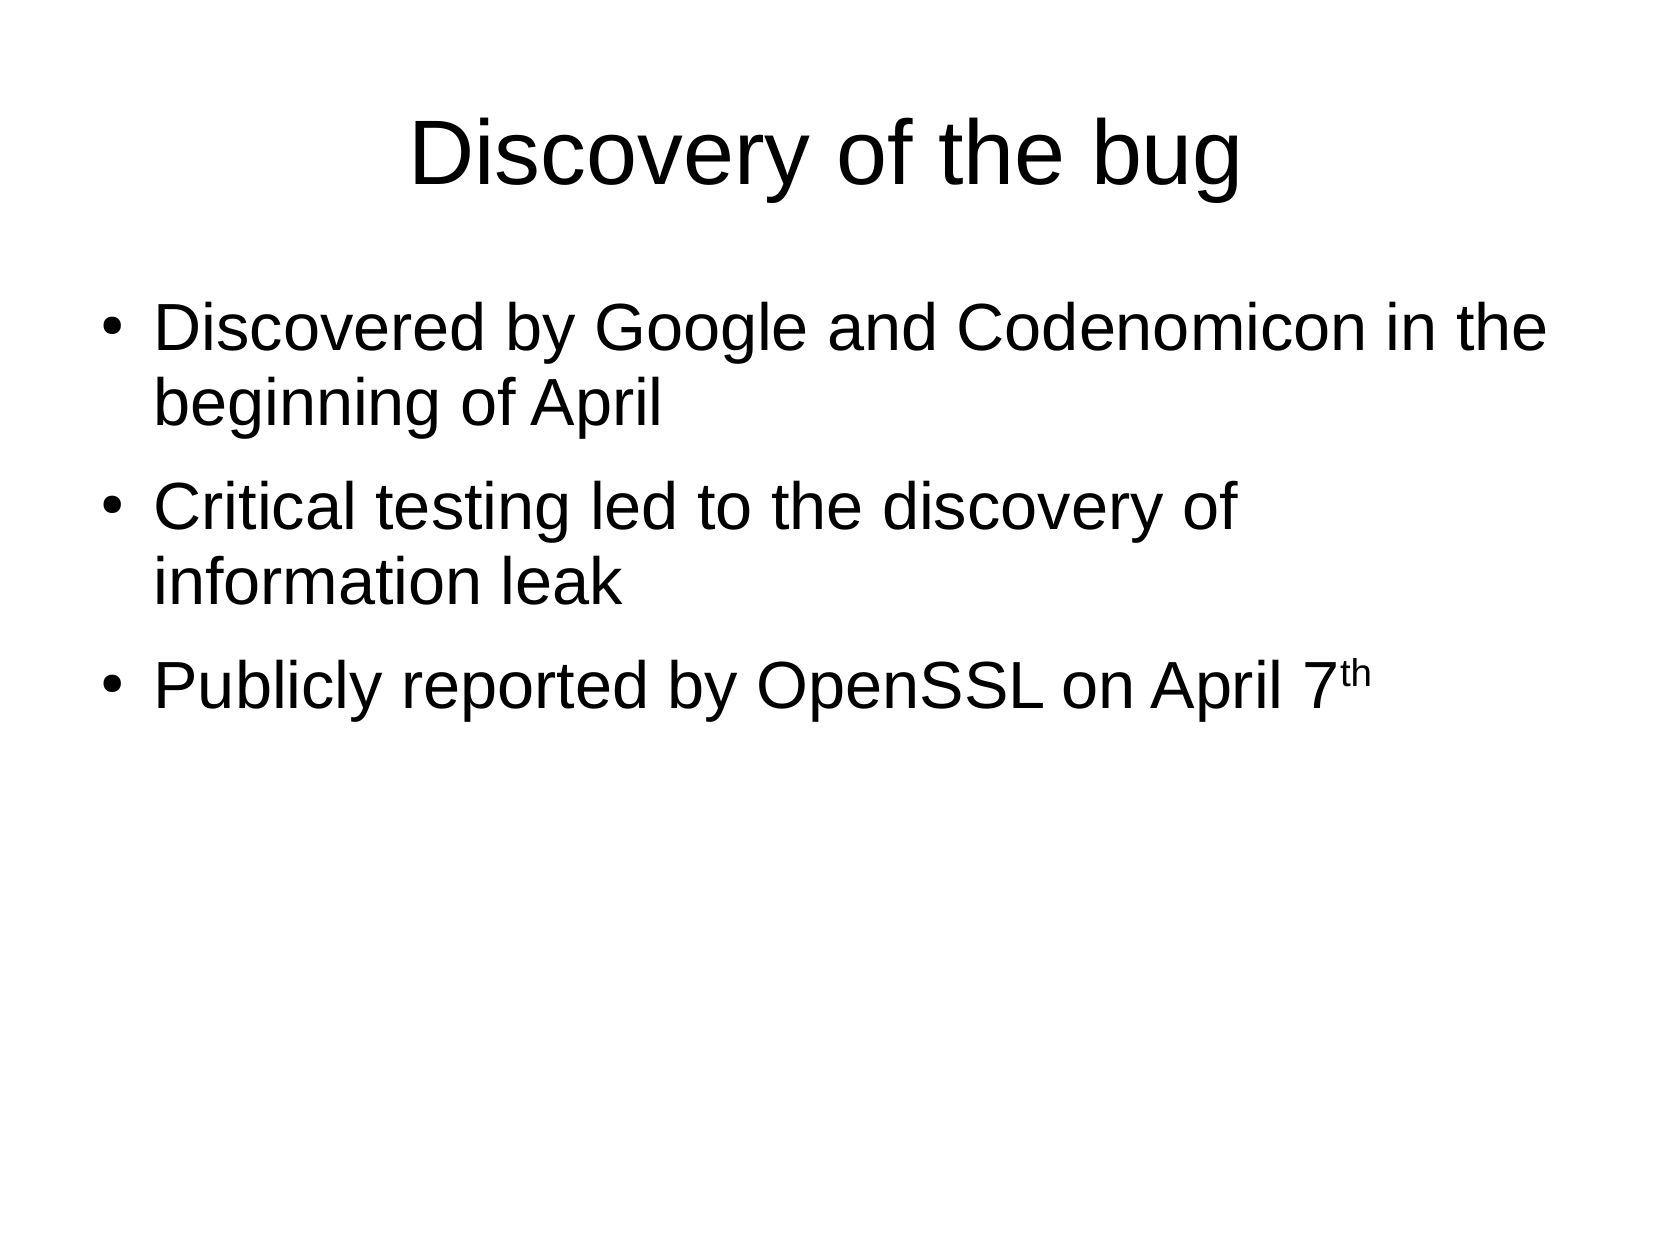

# Discovery of the bug
Discovered by Google and Codenomicon in the beginning of April
Critical testing led to the discovery of information leak
Publicly reported by OpenSSL on April 7th